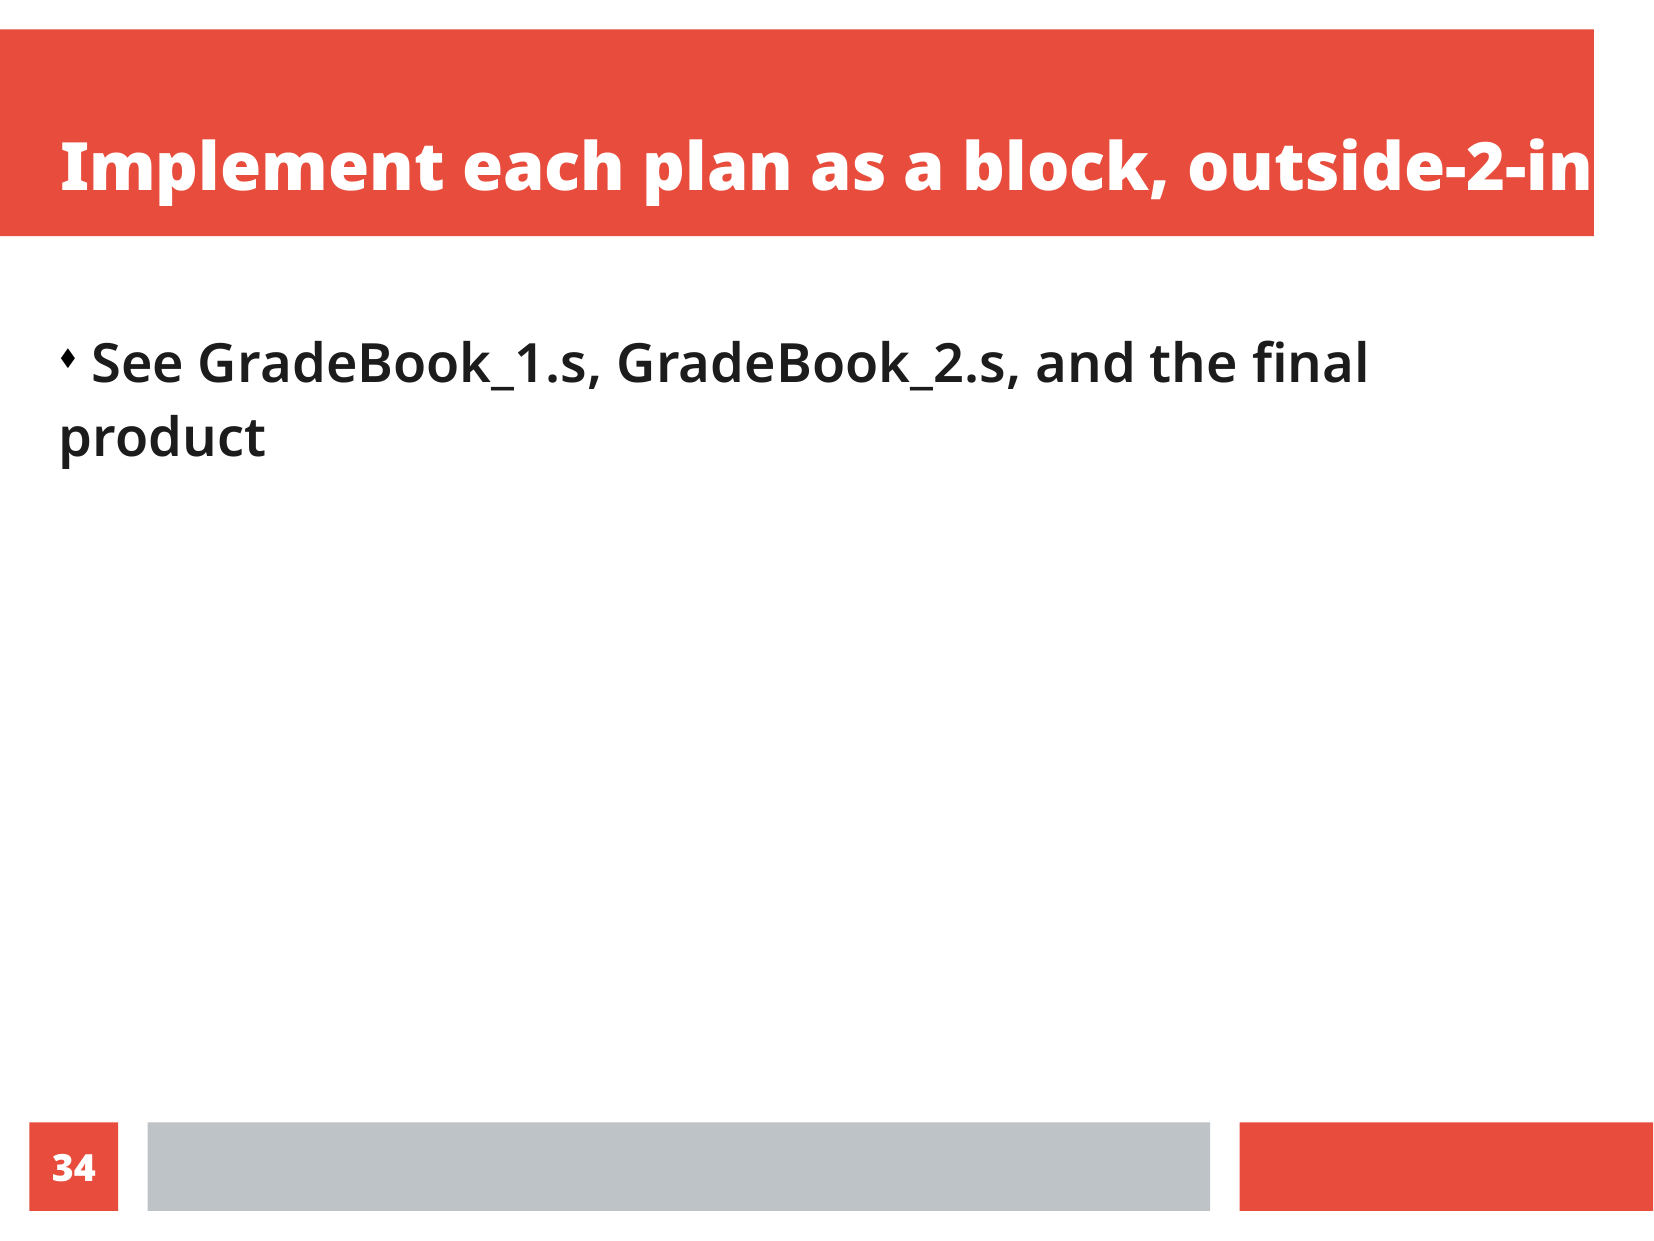

# Implement each plan as a block, outside-2-in
 See GradeBook_1.s, GradeBook_2.s, and the final product
34